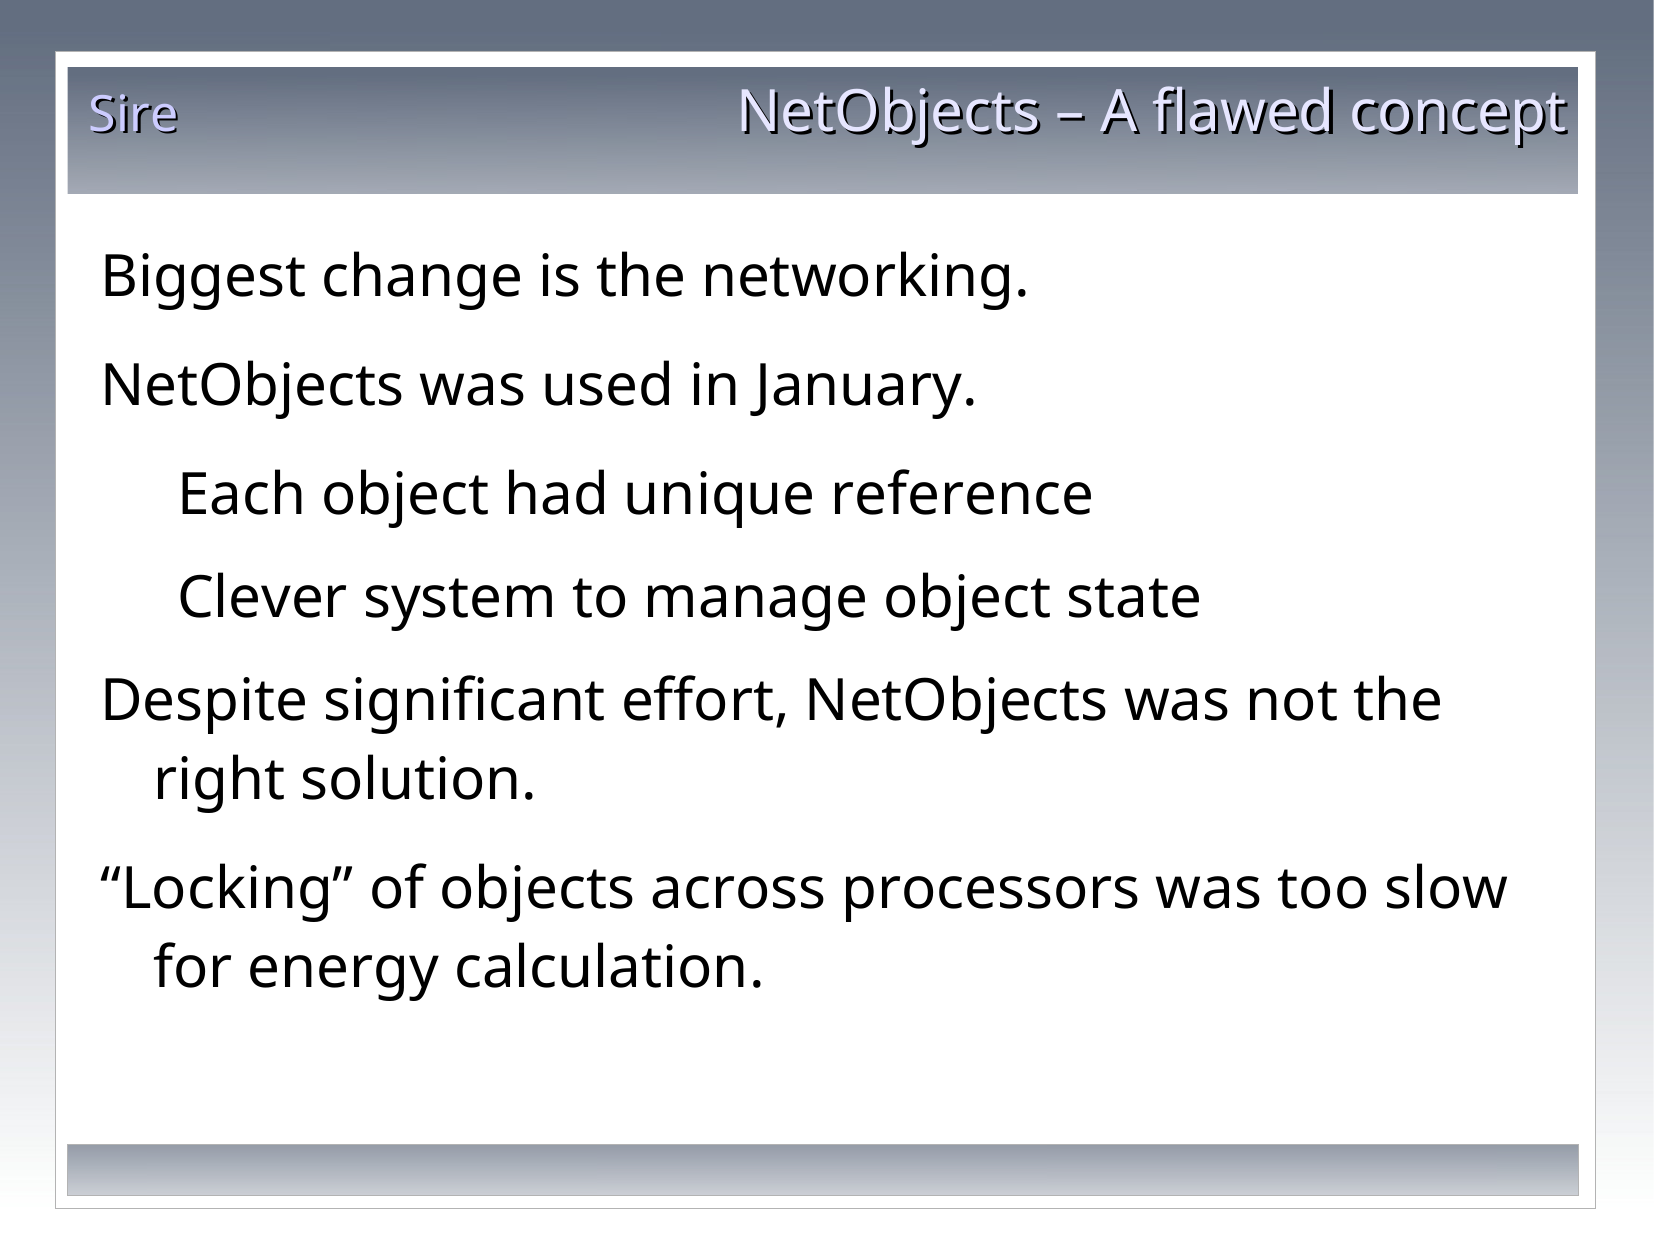

# NetObjects – A flawed concept
Biggest change is the networking.
NetObjects was used in January.
Each object had unique reference
Clever system to manage object state
Despite significant effort, NetObjects was not the right solution.
“Locking” of objects across processors was too slow for energy calculation.